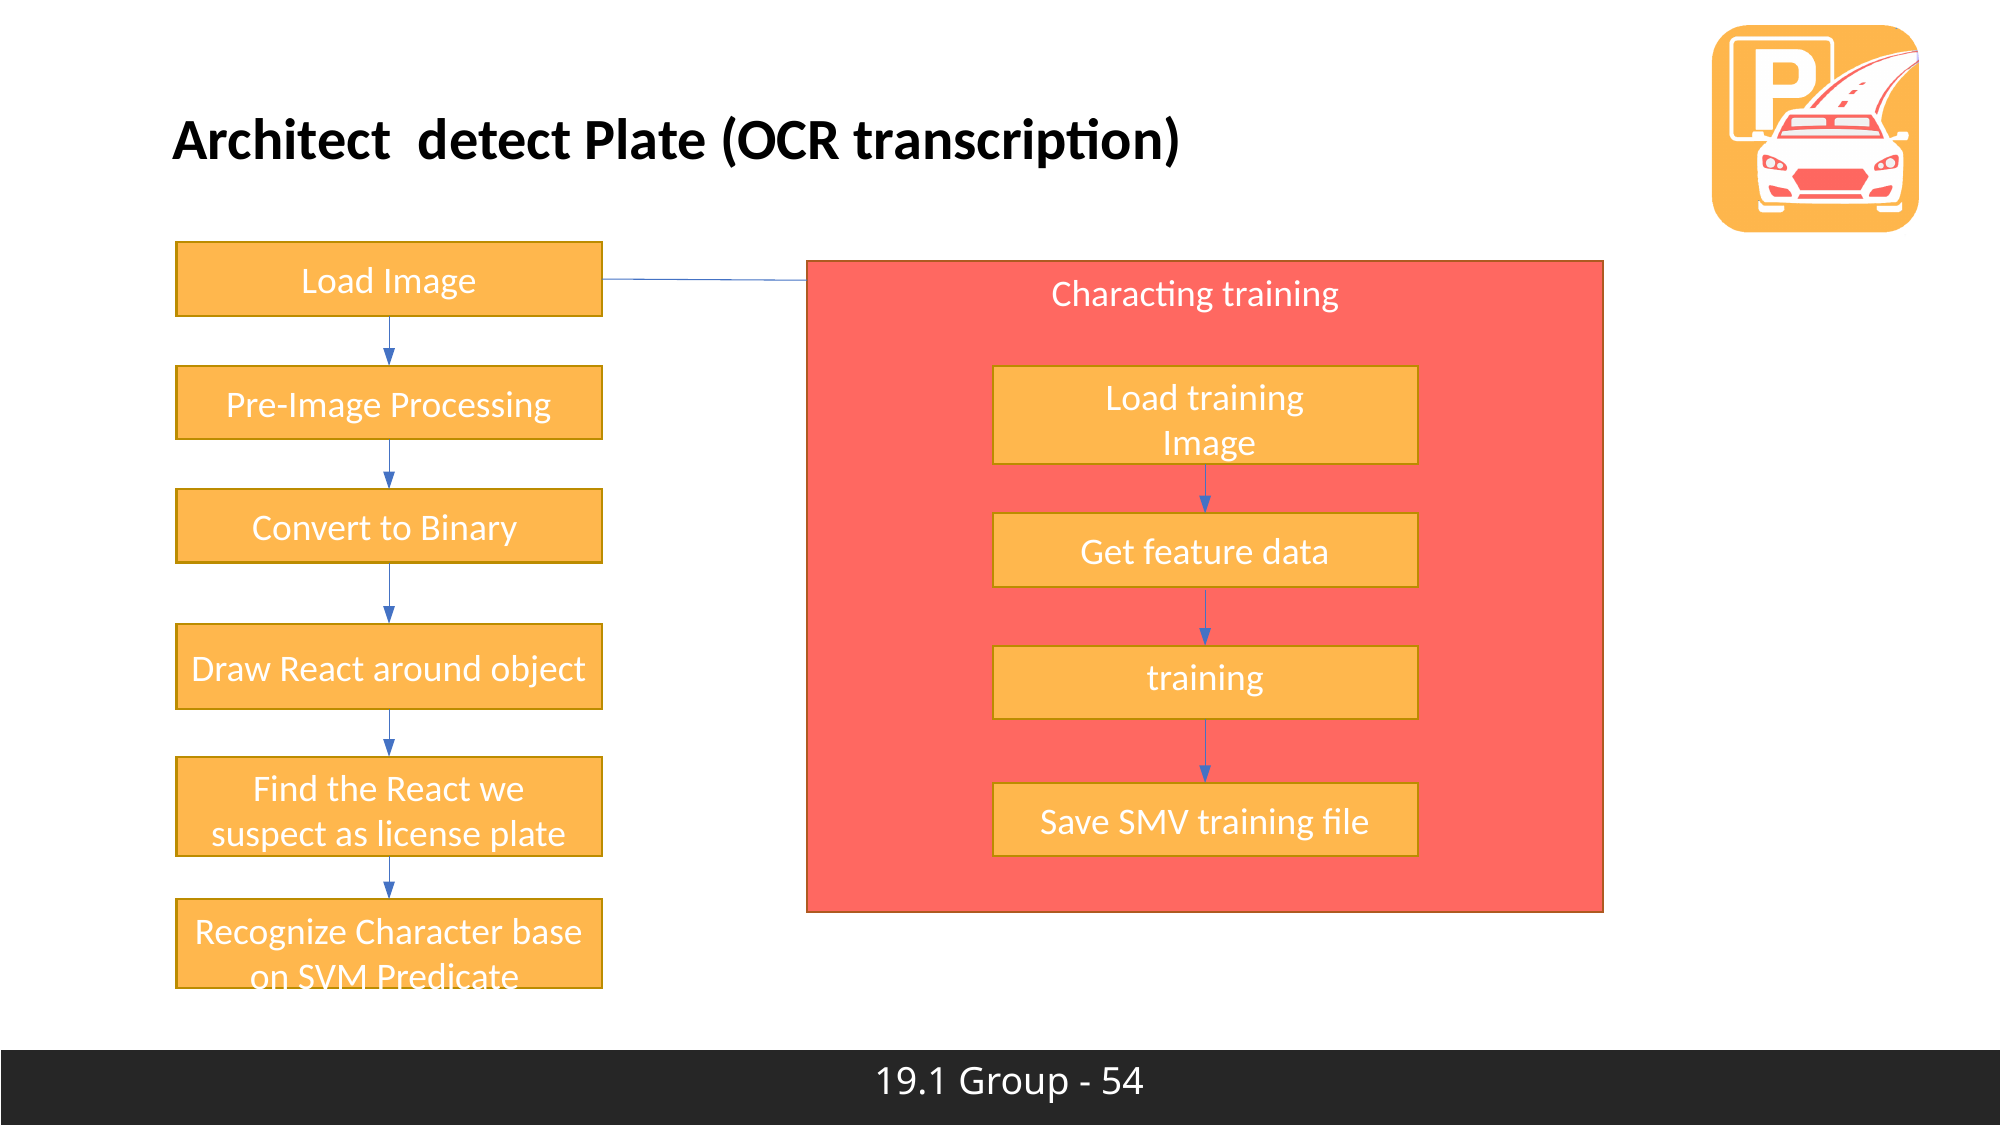

Architect detect Plate (OCR transcription)
Load Image
 Characting training
Pre-Image Processing
Load training
 Image
Convert to Binary
Get feature data
Draw React around object
training
Find the React we suspect as license plate
Save SMV training file
Recognize Character base on SVM Predicate
19.1 Group - 54